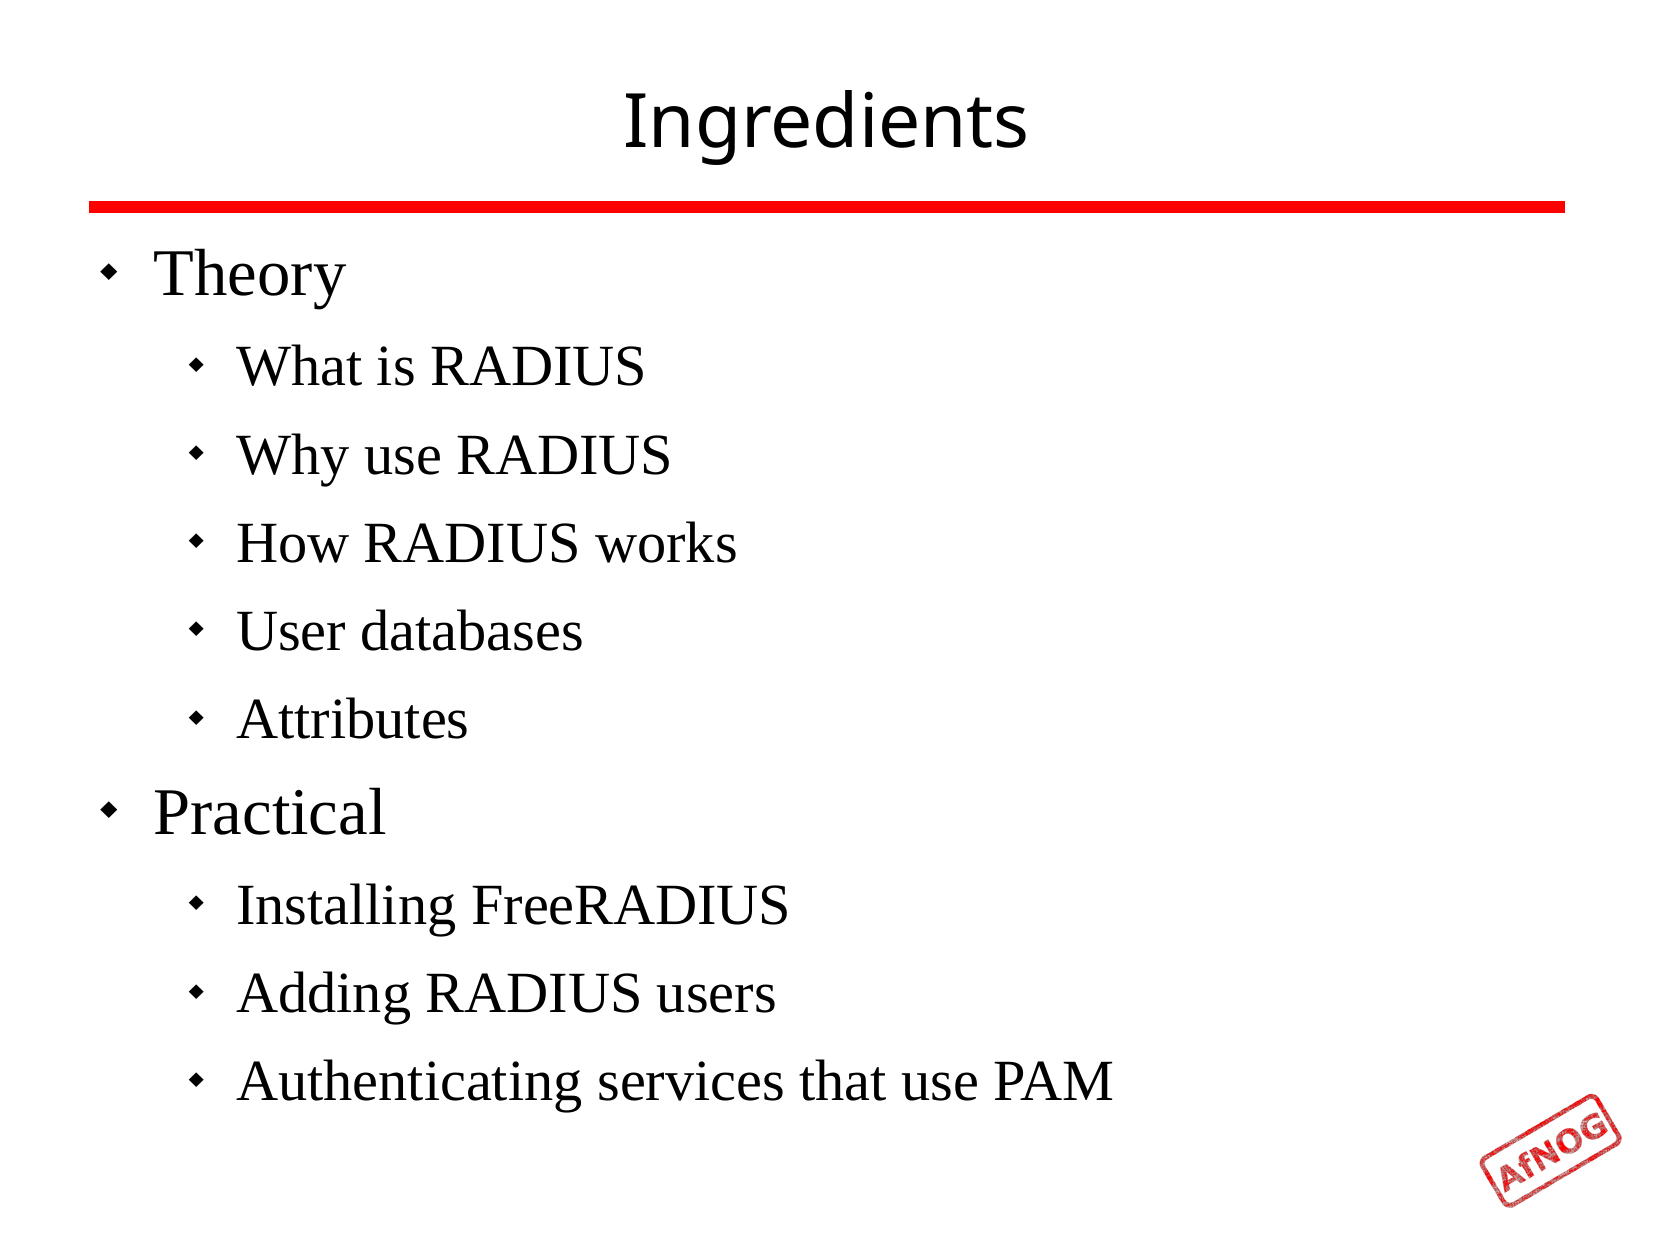

# Ingredients
Theory
What is RADIUS
Why use RADIUS
How RADIUS works
User databases
Attributes
Practical
Installing FreeRADIUS
Adding RADIUS users
Authenticating services that use PAM